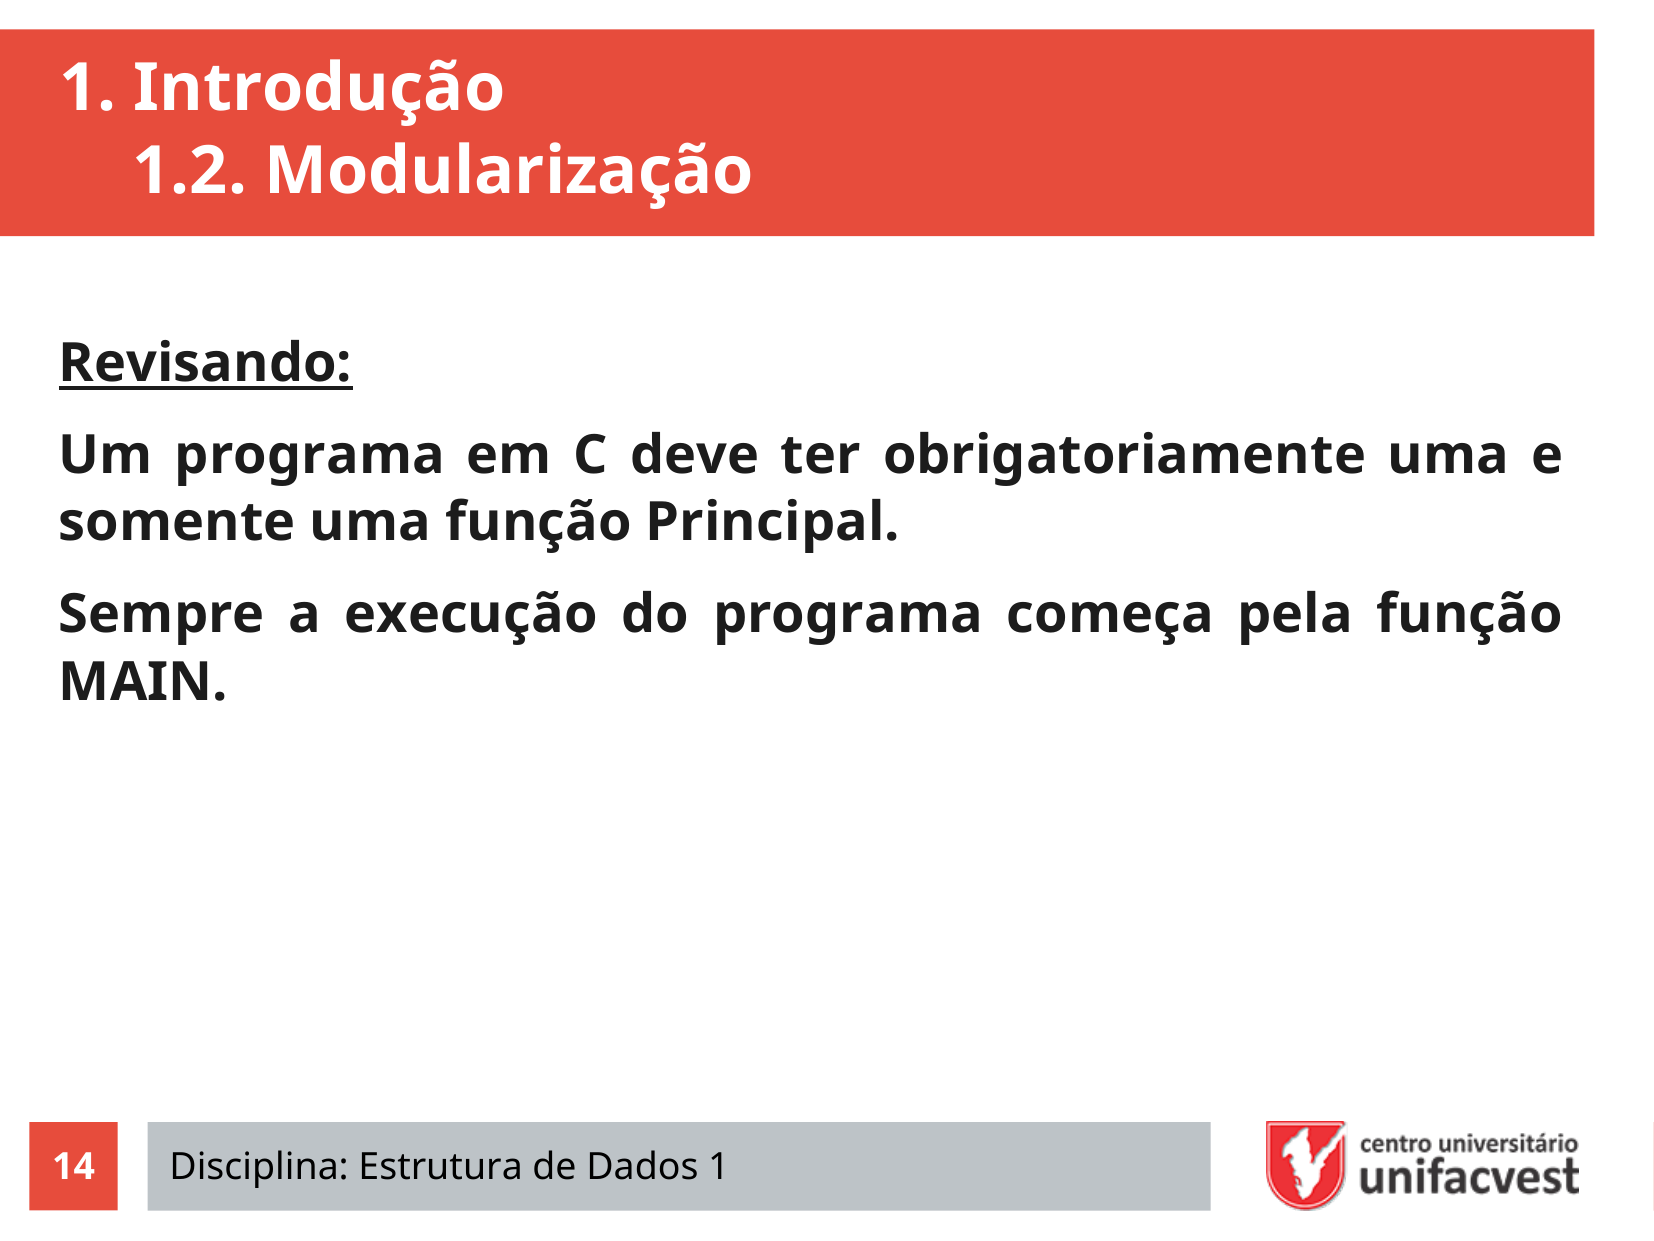

# 1. Introdução 1.2. Modularização
Revisando:
Um programa em C deve ter obrigatoriamente uma e somente uma função Principal.
Sempre a execução do programa começa pela função MAIN.
14
Disciplina: Estrutura de Dados 1